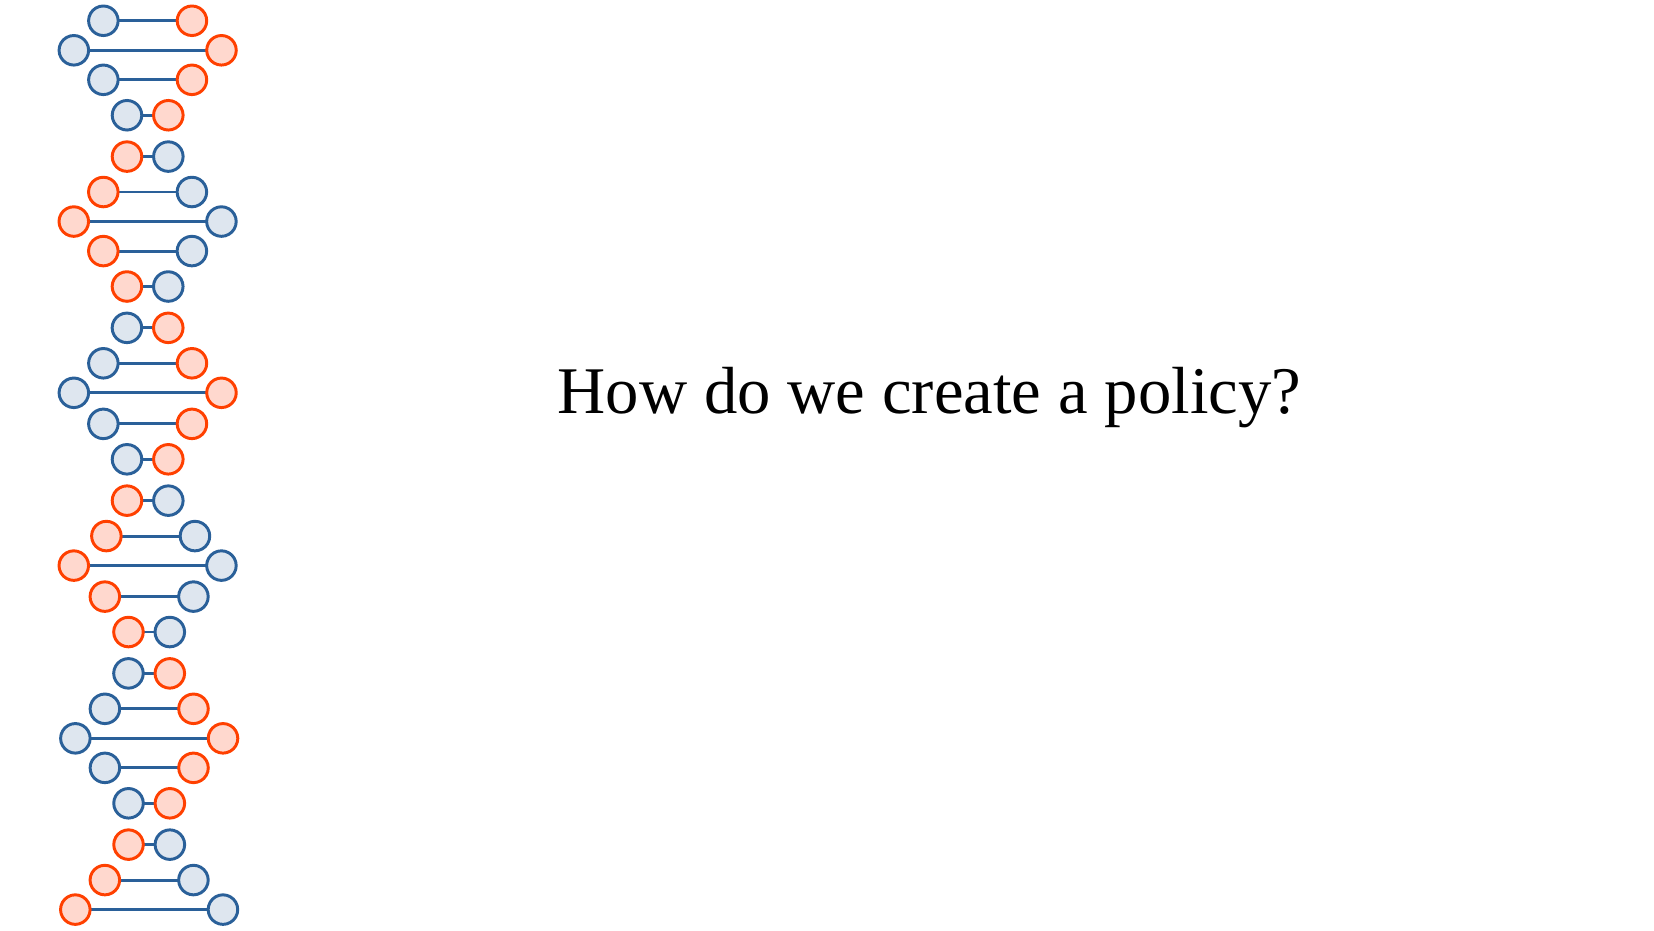

# How do we create a policy?